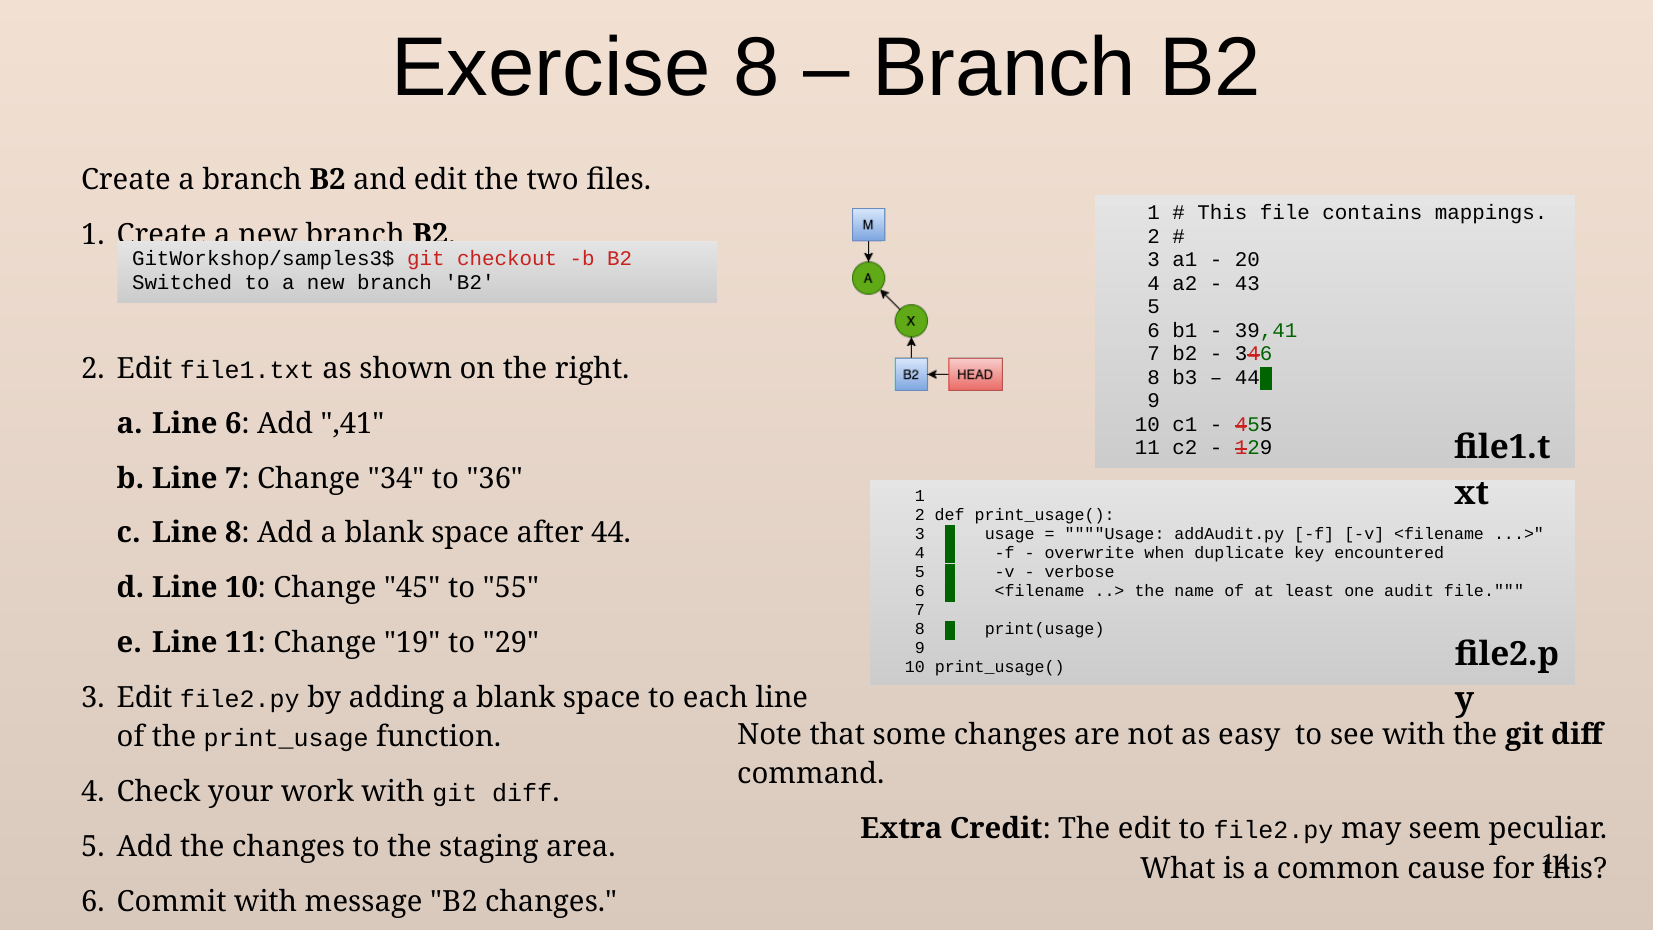

# Exercise 8 – Branch B2
Create a branch B2 and edit the two files.
Create a new branch B2.
Edit file1.txt as shown on the right.
Line 6: Add ",41"
Line 7: Change "34" to "36"
Line 8: Add a blank space after 44.
Line 10: Change "45" to "55"
Line 11: Change "19" to "29"
Edit file2.py by adding a blank space to each line of the print_usage function.
Check your work with git diff.
Add the changes to the staging area.
Commit with message "B2 changes."
This creates a new commit X referenced by branch B2 as shown in the figure above.
 1 # This file contains mappings.
 2 #
 3 a1 - 20
 4 a2 - 43
 5
 6 b1 - 39,41
 7 b2 - 346
 8 b3 – 44
 9
 10 c1 - 455
 11 c2 - 129
GitWorkshop/samples3$ git checkout -b B2
Switched to a new branch 'B2'
file1.txt
 1
 2 def print_usage():
 3 usage = """"Usage: addAudit.py [-f] [-v] <filename ...>"
 4 -f - overwrite when duplicate key encountered
 5 -v - verbose
 6 <filename ..> the name of at least one audit file."""
 7
 8 print(usage)
 9
 10 print_usage()
file2.py
Note that some changes are not as easy to see with the git diff command.
Extra Credit: The edit to file2.py may seem peculiar.
What is a common cause for this?
14